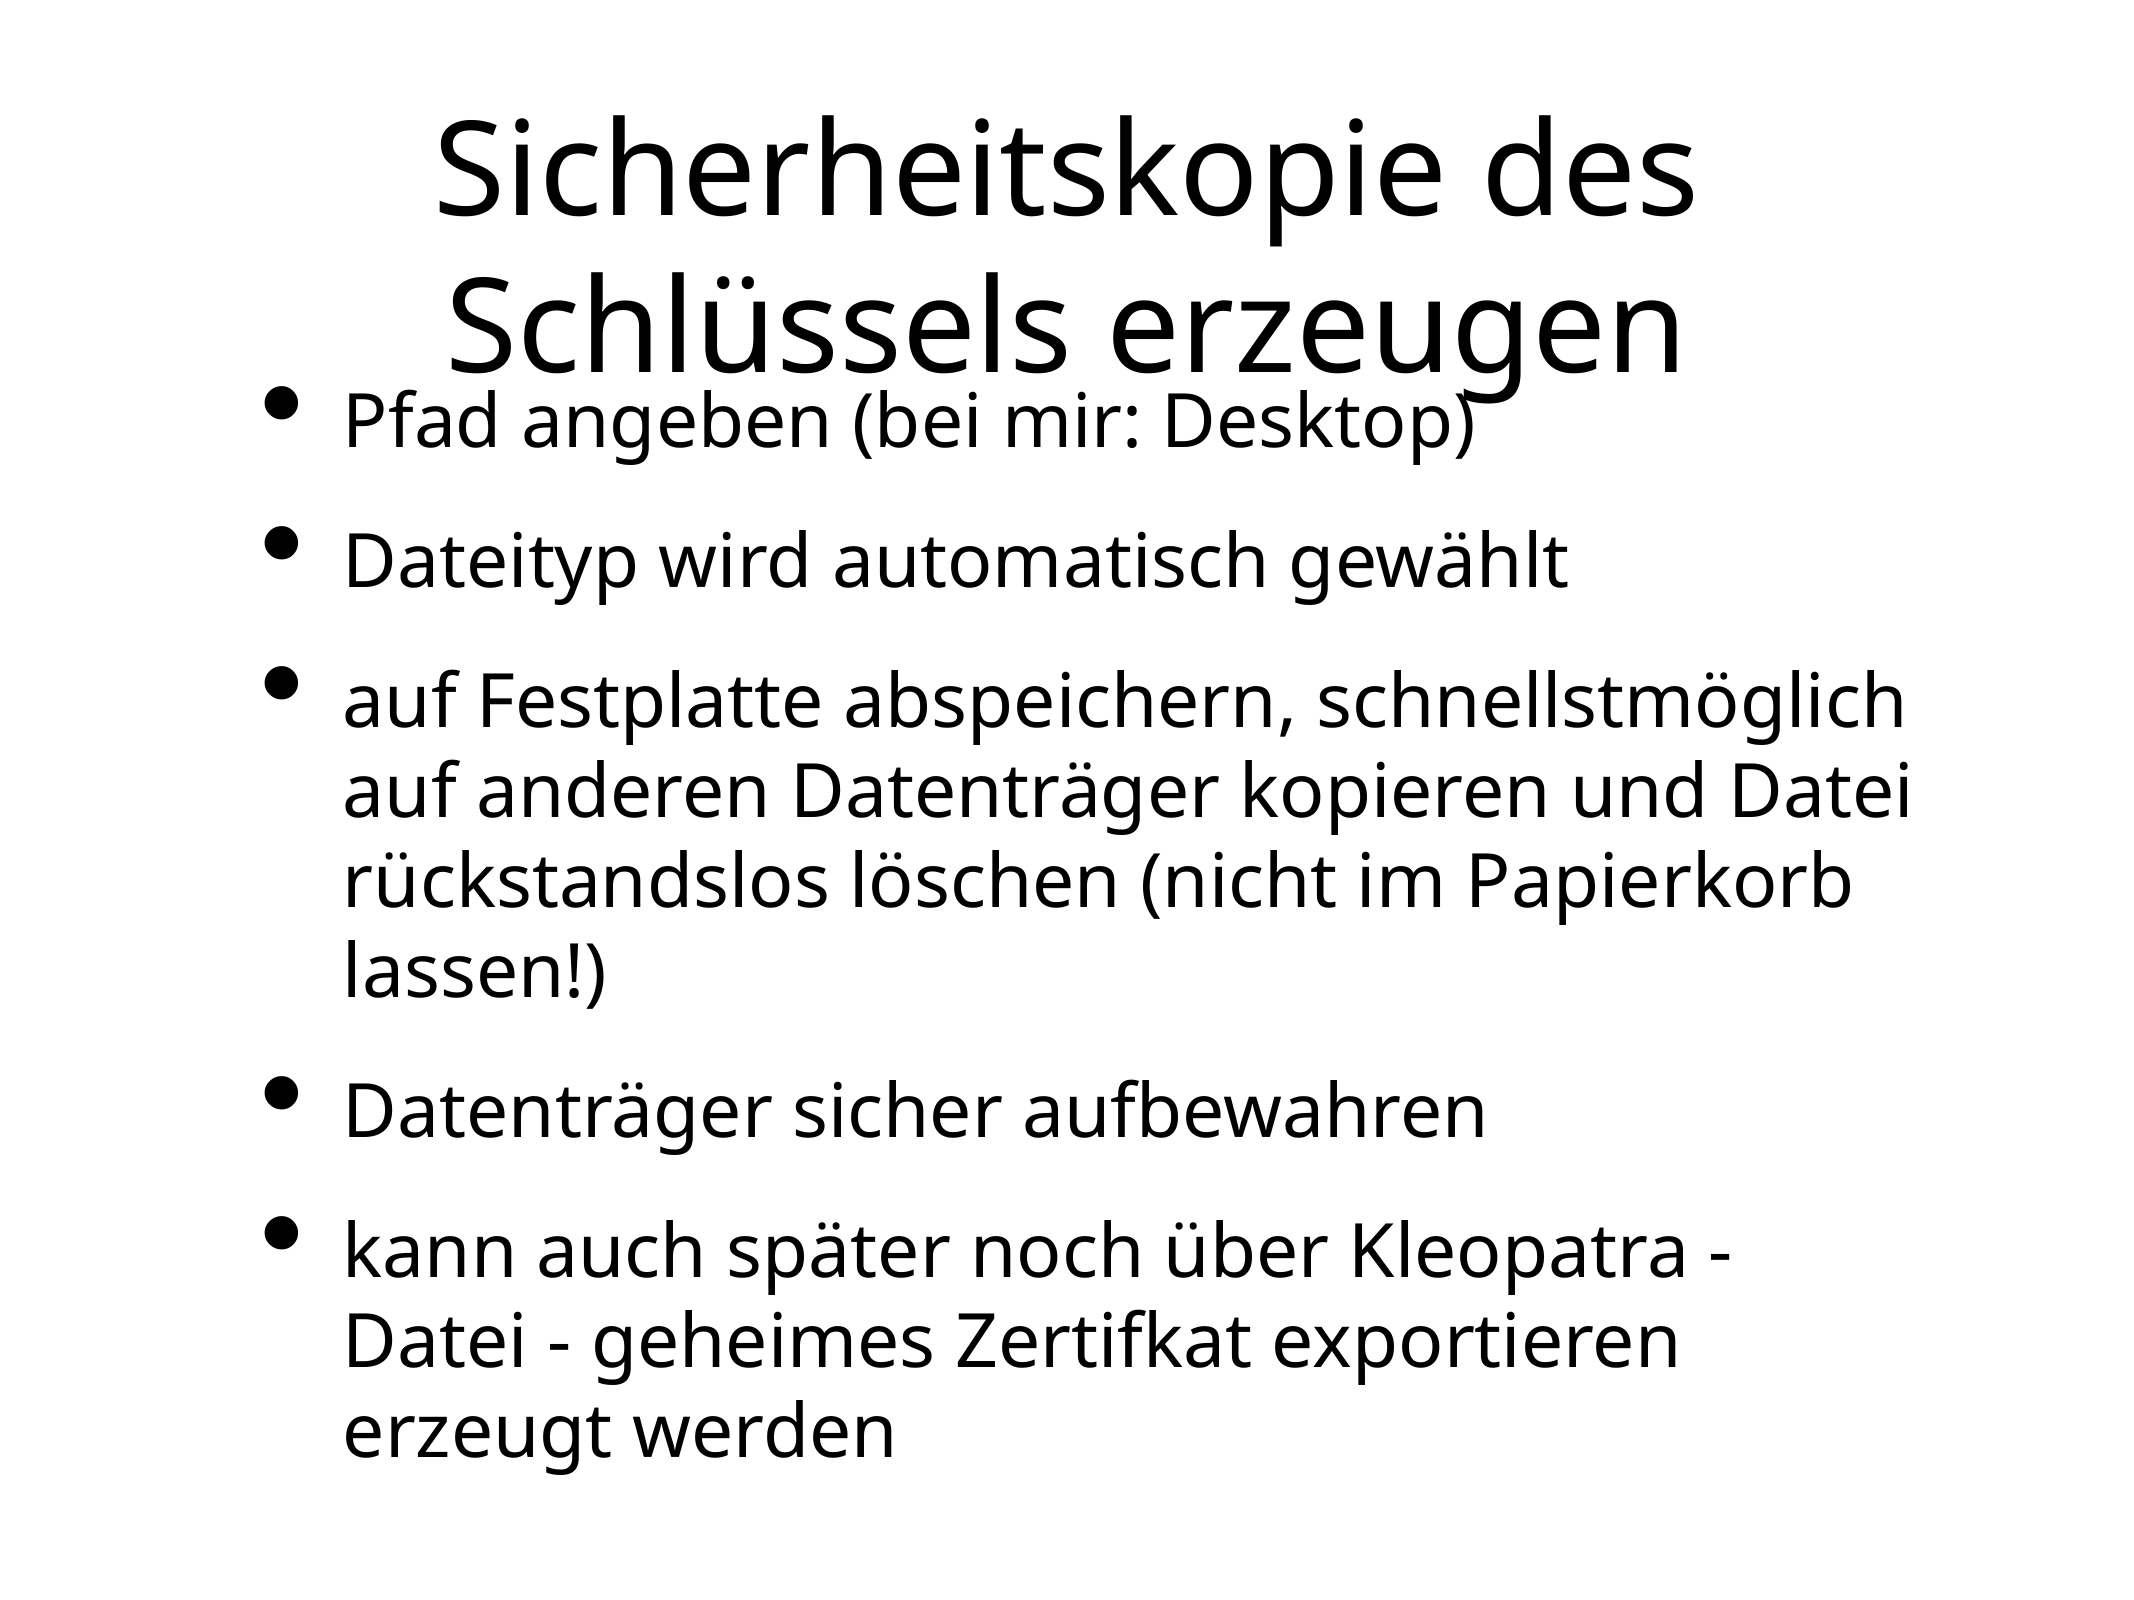

# Sicherheitskopie des Schlüssels erzeugen
Pfad angeben (bei mir: Desktop)
Dateityp wird automatisch gewählt
auf Festplatte abspeichern, schnellstmöglich auf anderen Datenträger kopieren und Datei rückstandslos löschen (nicht im Papierkorb lassen!)
Datenträger sicher aufbewahren
kann auch später noch über Kleopatra - Datei - geheimes Zertifkat exportieren erzeugt werden